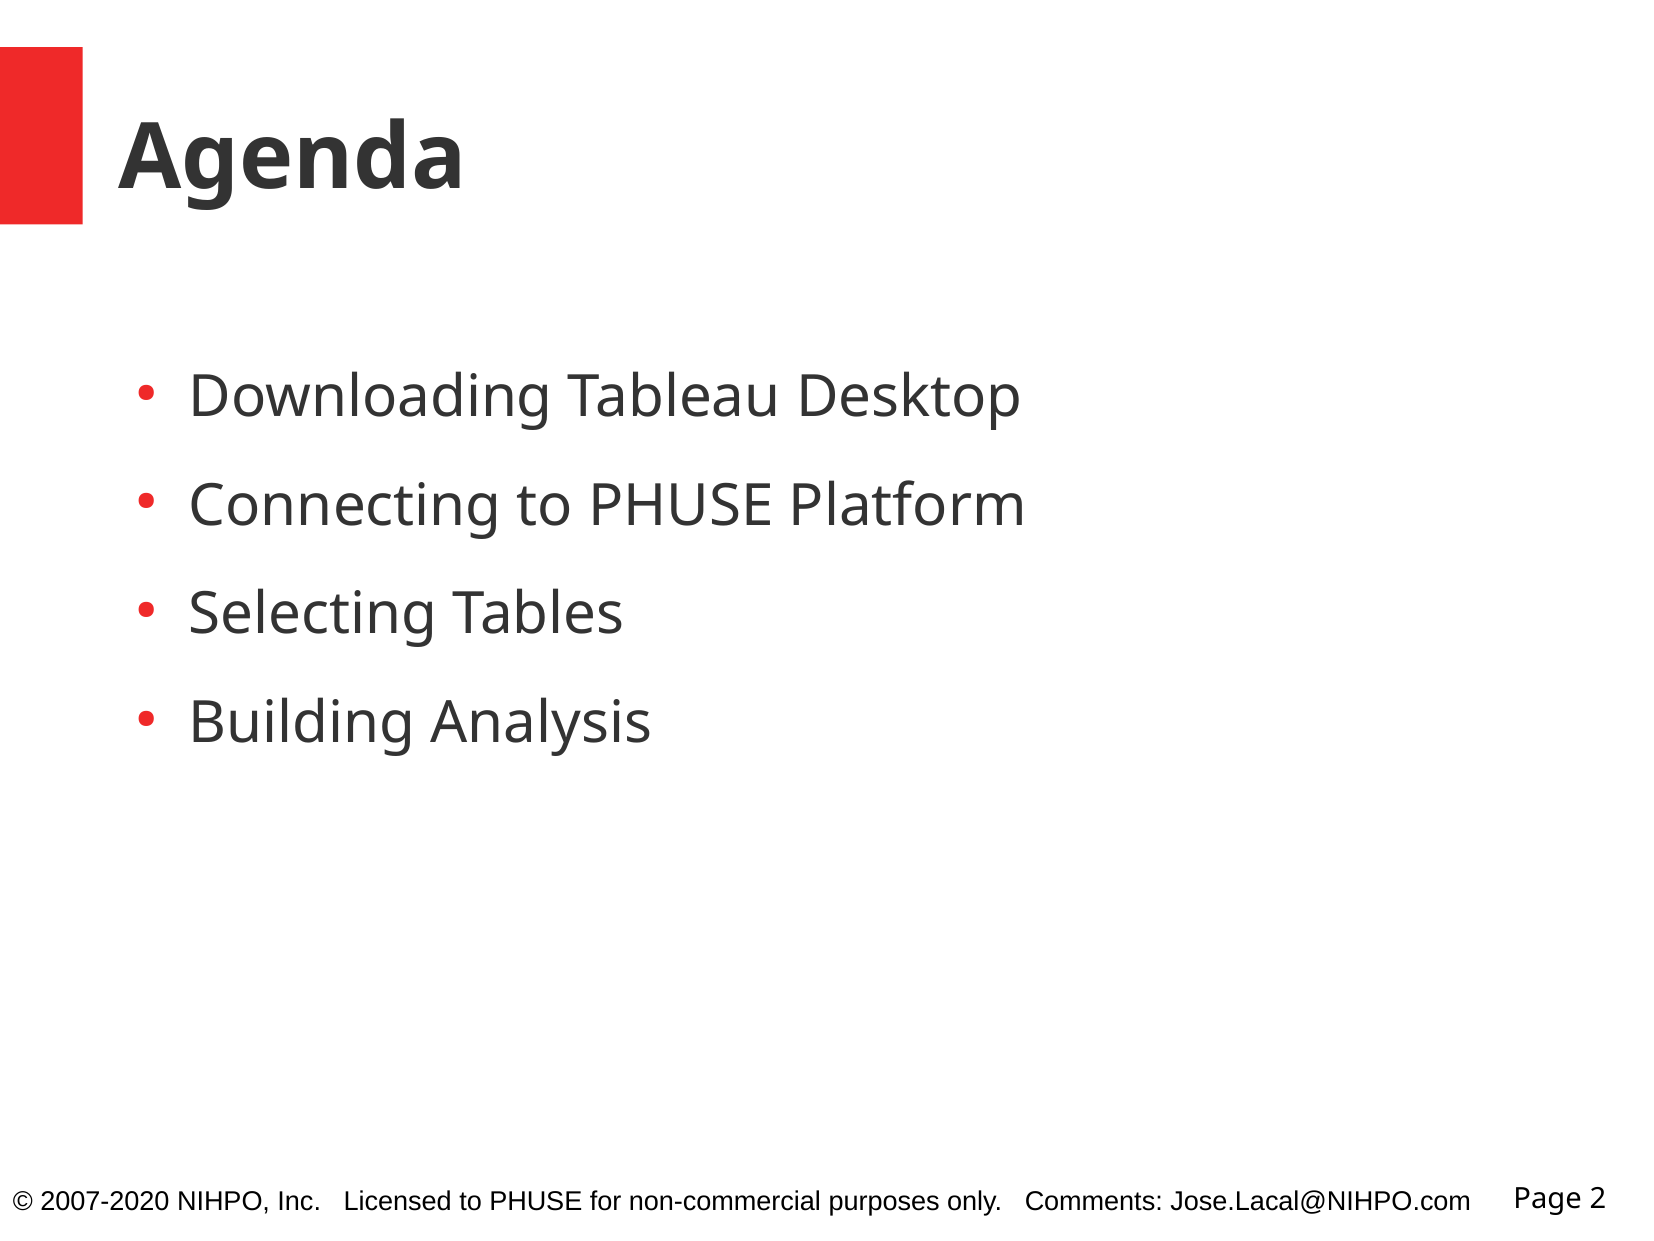

# Agenda
Downloading Tableau Desktop
Connecting to PHUSE Platform
Selecting Tables
Building Analysis
2
© 2007-2020 NIHPO, Inc. Licensed to PHUSE for non-commercial purposes only. Comments: Jose.Lacal@NIHPO.com